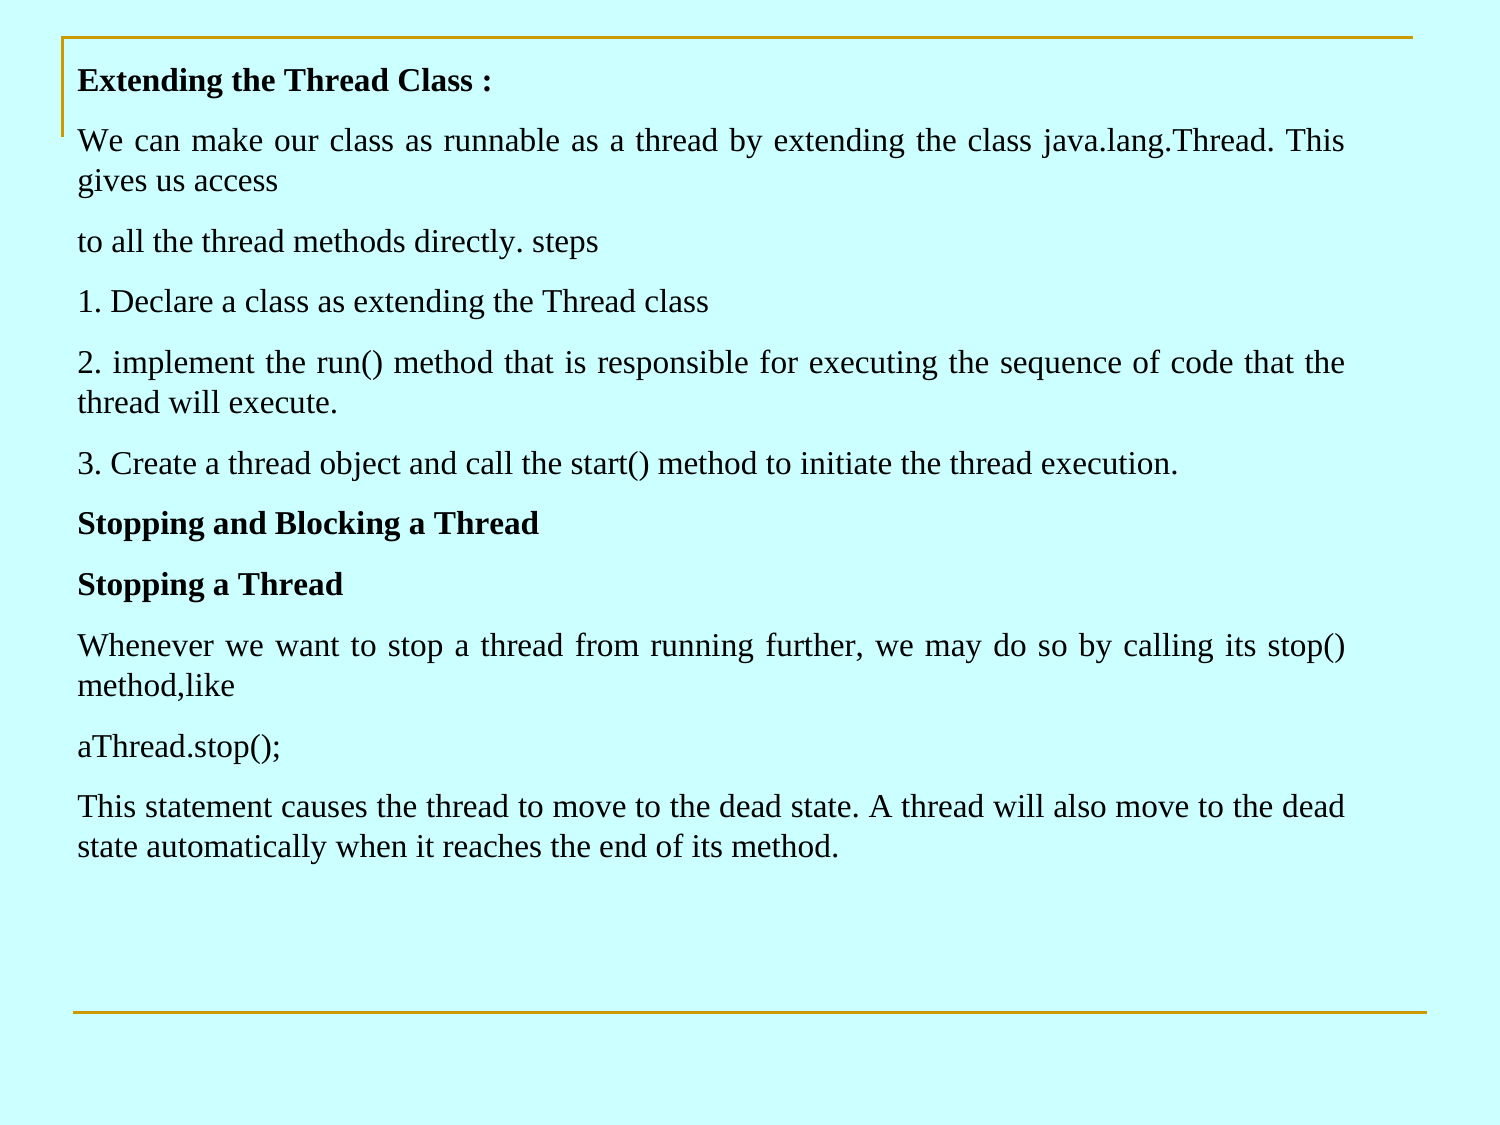

Extending the Thread Class :
We can make our class as runnable as a thread by extending the class java.lang.Thread. This gives us access
to all the thread methods directly. steps
1. Declare a class as extending the Thread class
2. implement the run() method that is responsible for executing the sequence of code that the thread will execute.
3. Create a thread object and call the start() method to initiate the thread execution.
Stopping and Blocking a Thread
Stopping a Thread
Whenever we want to stop a thread from running further, we may do so by calling its stop() method,like
aThread.stop();
This statement causes the thread to move to the dead state. A thread will also move to the dead state automatically when it reaches the end of its method.